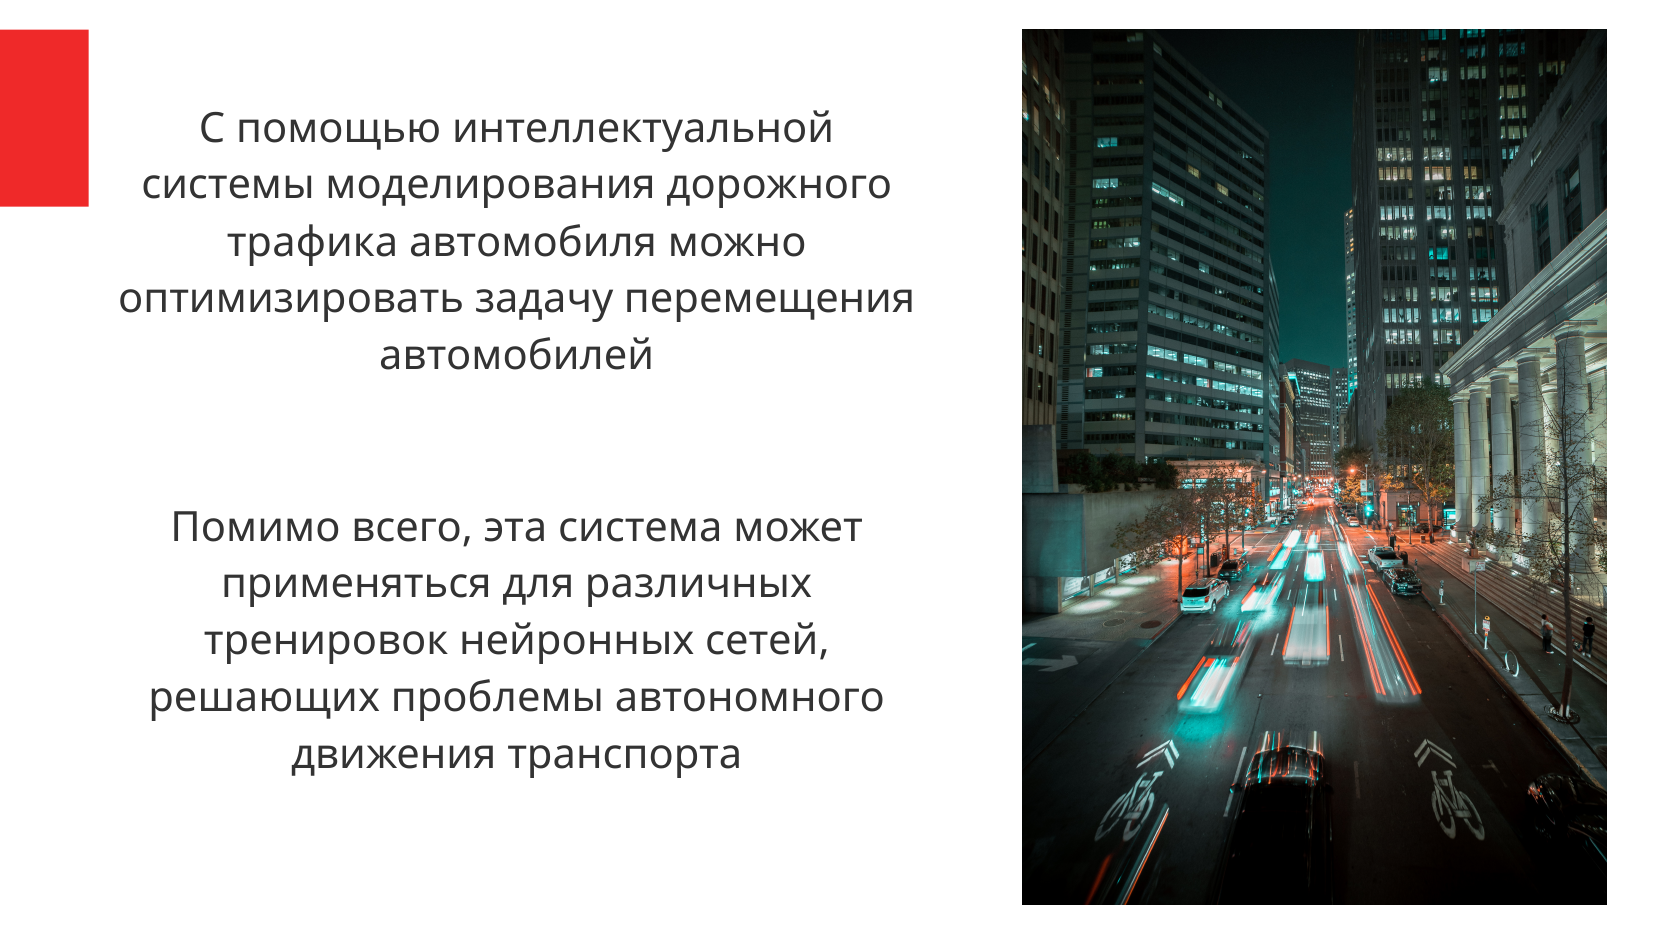

# С помощью интеллектуальной системы моделирования дорожного трафика автомобиля можно оптимизировать задачу перемещения автомобилей Помимо всего, эта система может применяться для различных тренировок нейронных сетей, решающих проблемы автономного движения транспорта
4